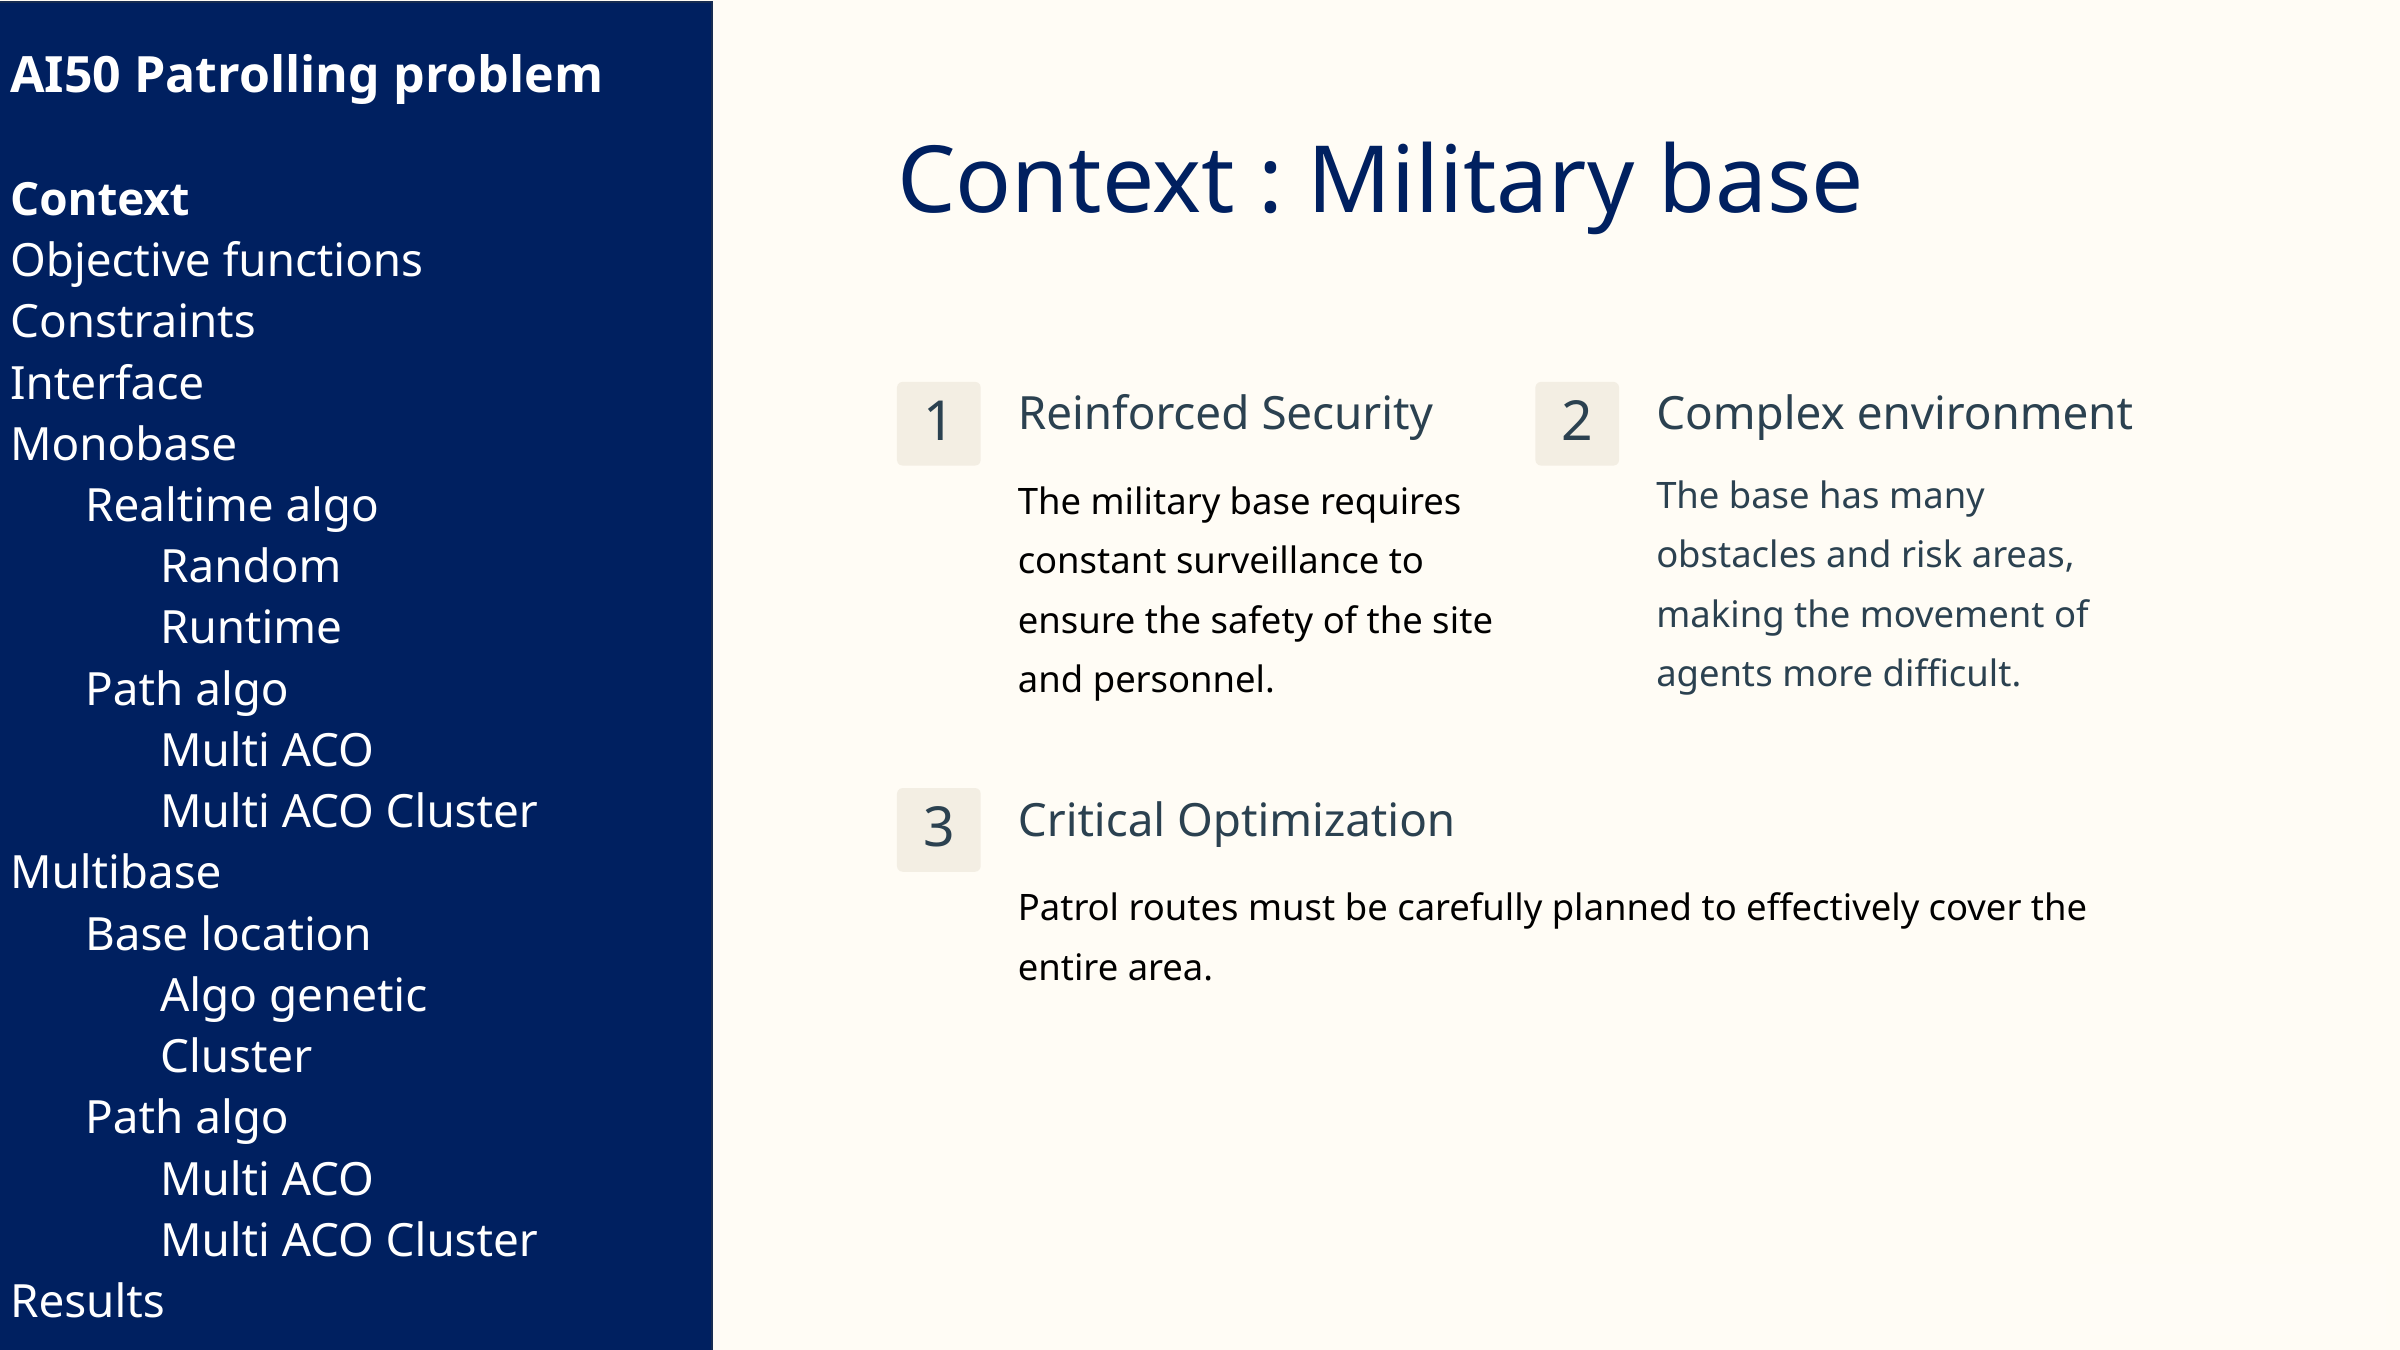

AI50 Patrolling problem
Context
Objective functions
Constraints
Interface
Monobase
	Realtime algo
		Random
		Runtime
	Path algo
		Multi ACO
		Multi ACO Cluster
Multibase
	Base location
		Algo genetic
		Cluster
	Path algo
		Multi ACO
		Multi ACO Cluster
Results
Context : Military base
Reinforced Security
Complex environment
1
2
The base has many obstacles and risk areas, making the movement of agents more difficult.
The military base requires constant surveillance to ensure the safety of the site and personnel.
Critical Optimization
3
Patrol routes must be carefully planned to effectively cover the entire area.